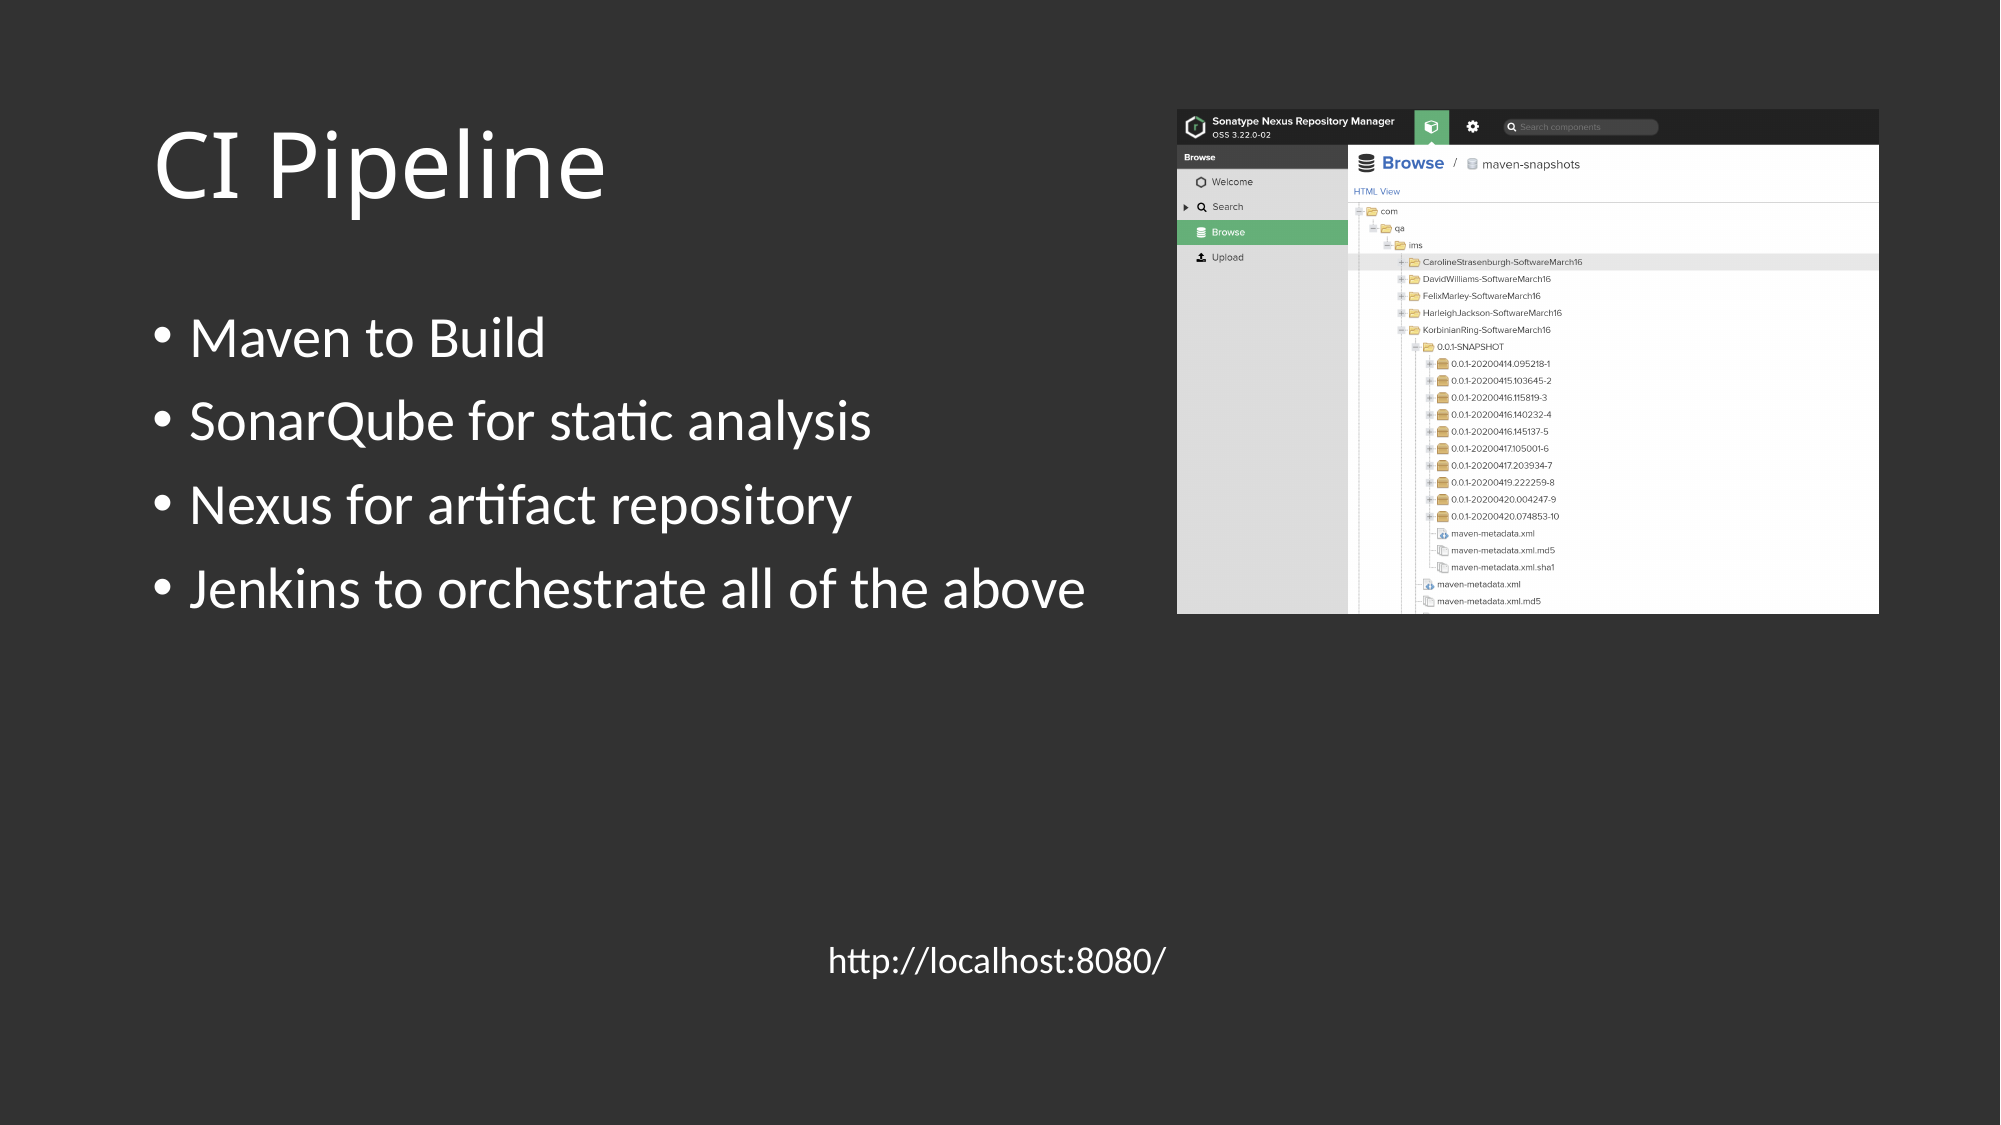

# CI Pipeline
Maven to Build
SonarQube for static analysis
Nexus for artifact repository
Jenkins to orchestrate all of the above
http://localhost:8080/